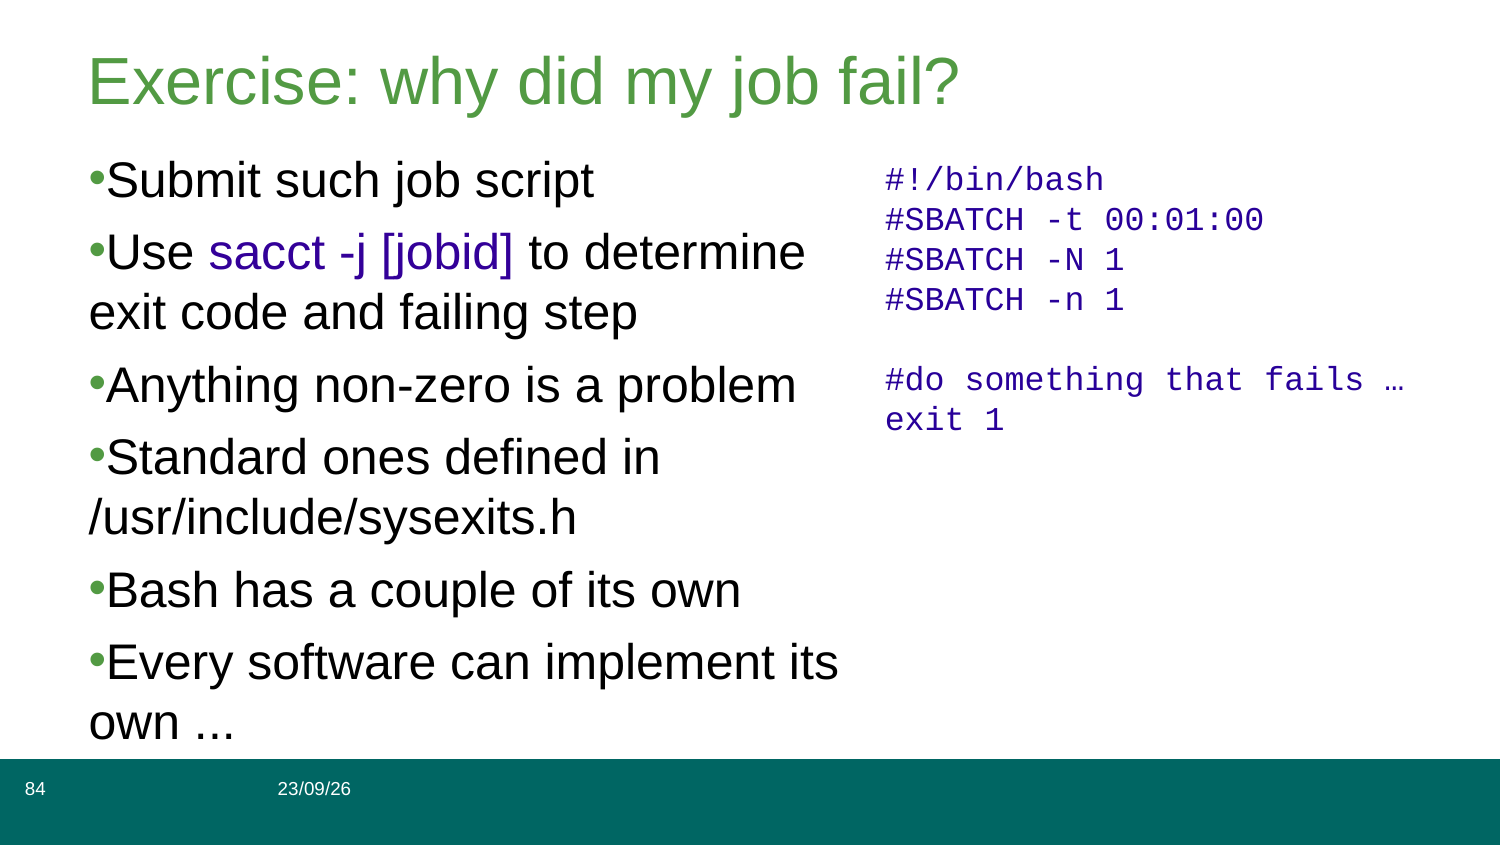

# Exercise: why did my job fail?
Submit such job script
Use sacct -j [jobid] to determine exit code and failing step
Anything non-zero is a problem
Standard ones defined in /usr/include/sysexits.h
Bash has a couple of its own
Every software can implement its own ...
#!/bin/bash
#SBATCH -t 00:01:00
#SBATCH -N 1
#SBATCH -n 1
#do something that fails …
exit 1